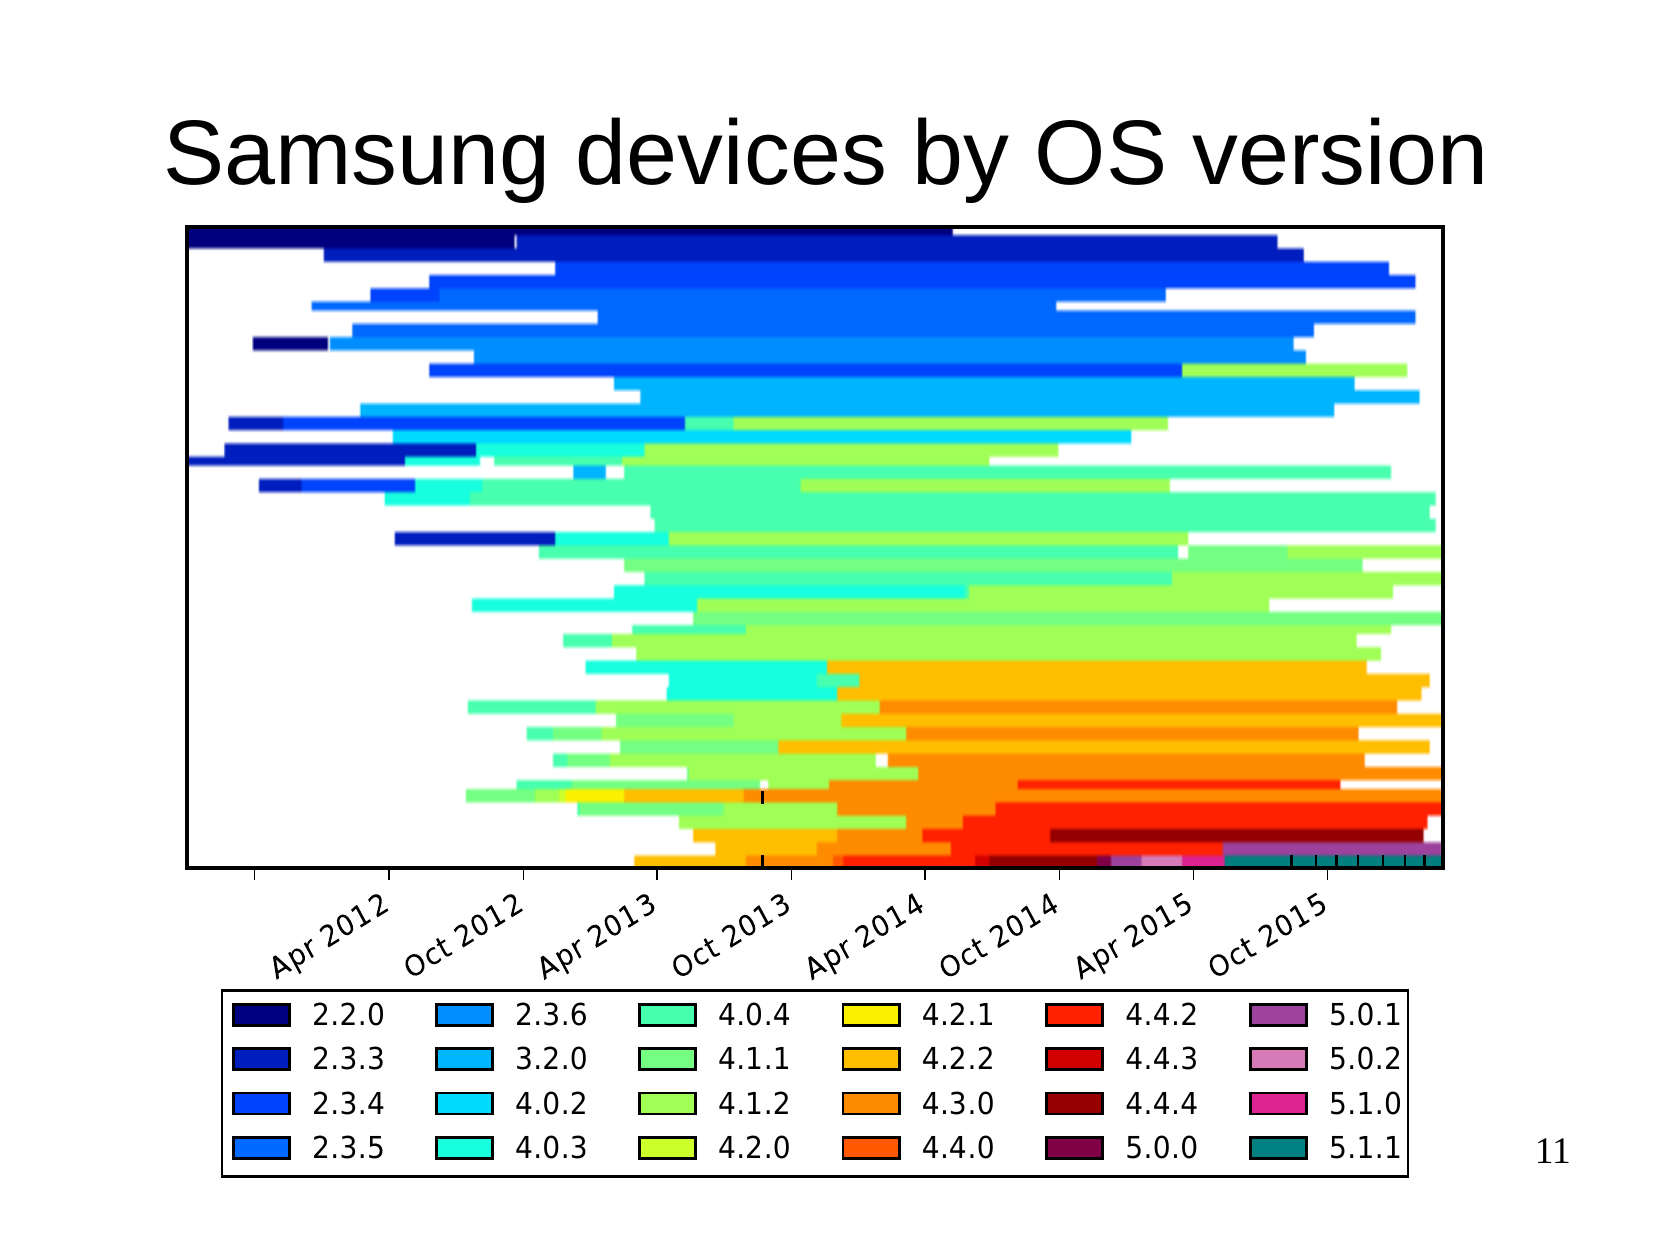

# Samsung devices by OS version
11